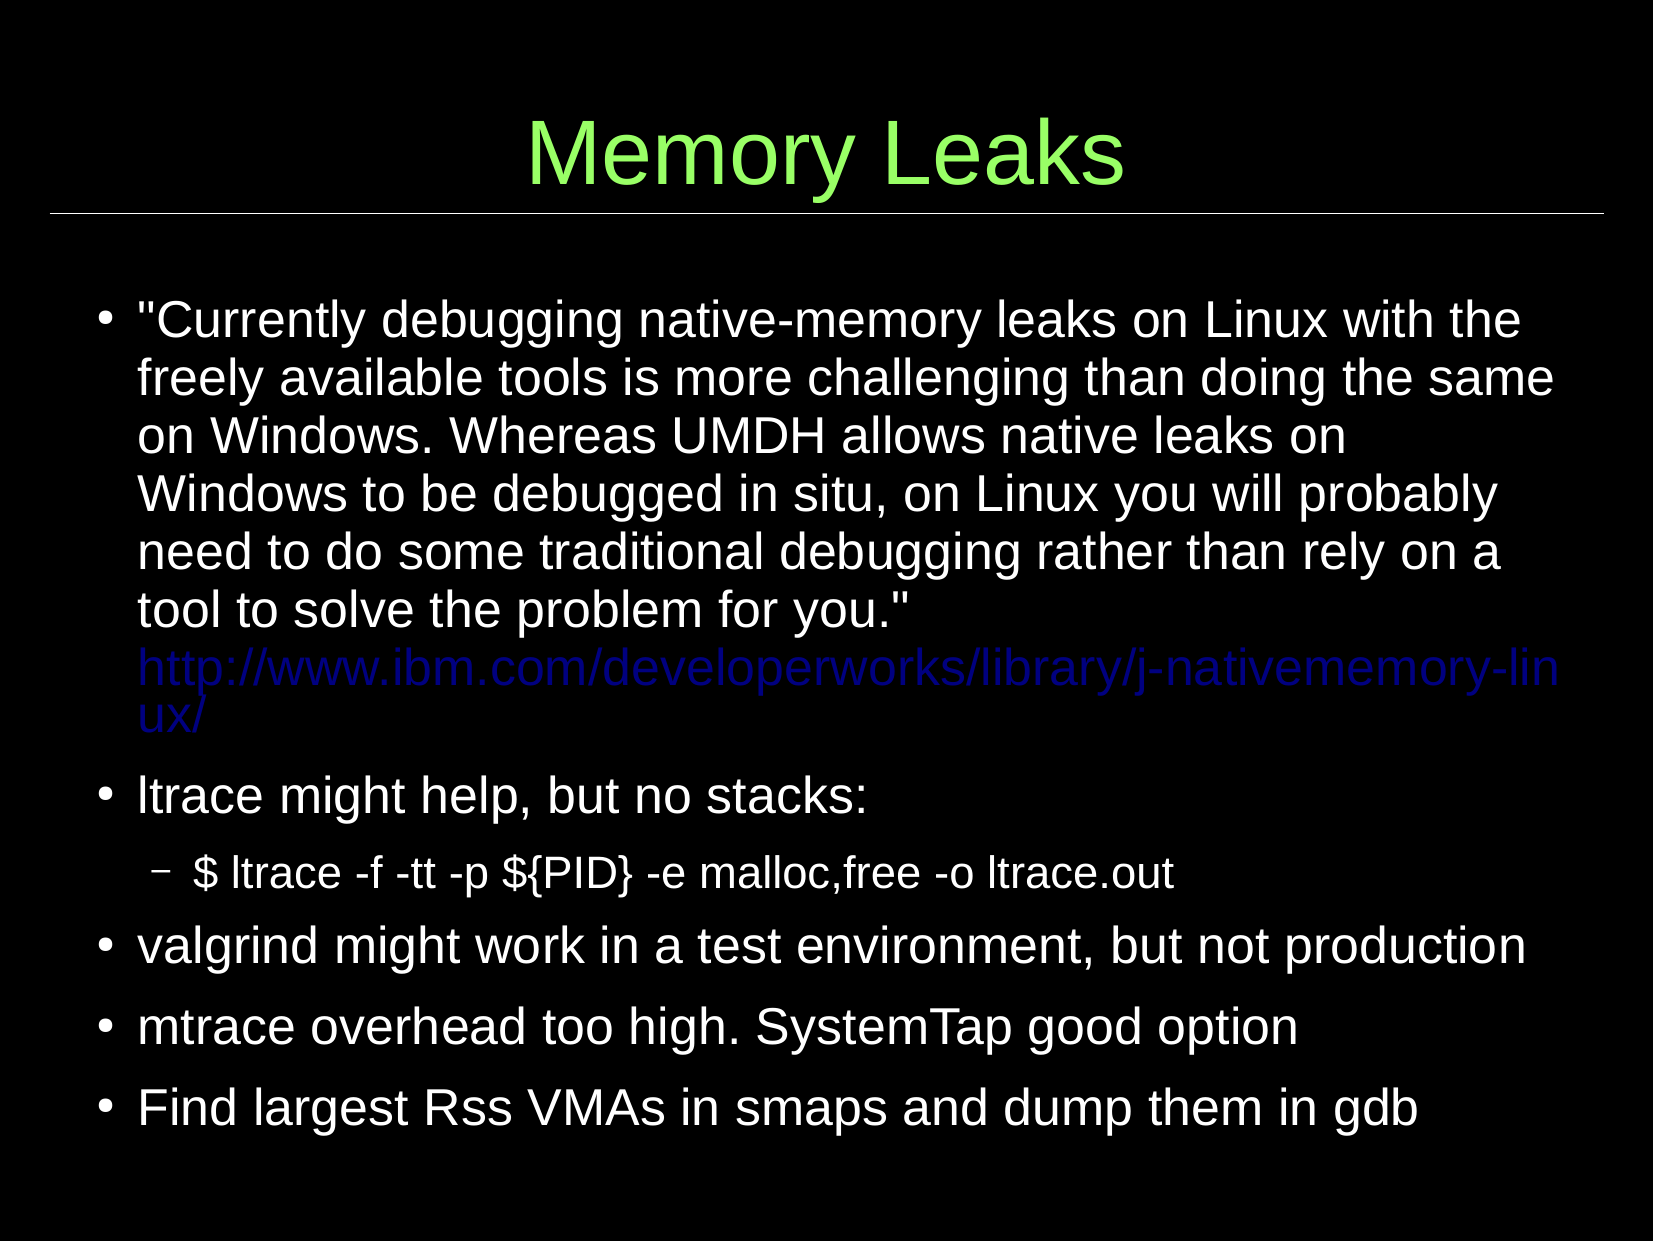

# Memory Leaks
"Currently debugging native-memory leaks on Linux with the freely available tools is more challenging than doing the same on Windows. Whereas UMDH allows native leaks on Windows to be debugged in situ, on Linux you will probably need to do some traditional debugging rather than rely on a tool to solve the problem for you." http://www.ibm.com/developerworks/library/j-nativememory-linux/
ltrace might help, but no stacks:
$ ltrace -f -tt -p ${PID} -e malloc,free -o ltrace.out
valgrind might work in a test environment, but not production
mtrace overhead too high. SystemTap good option
Find largest Rss VMAs in smaps and dump them in gdb